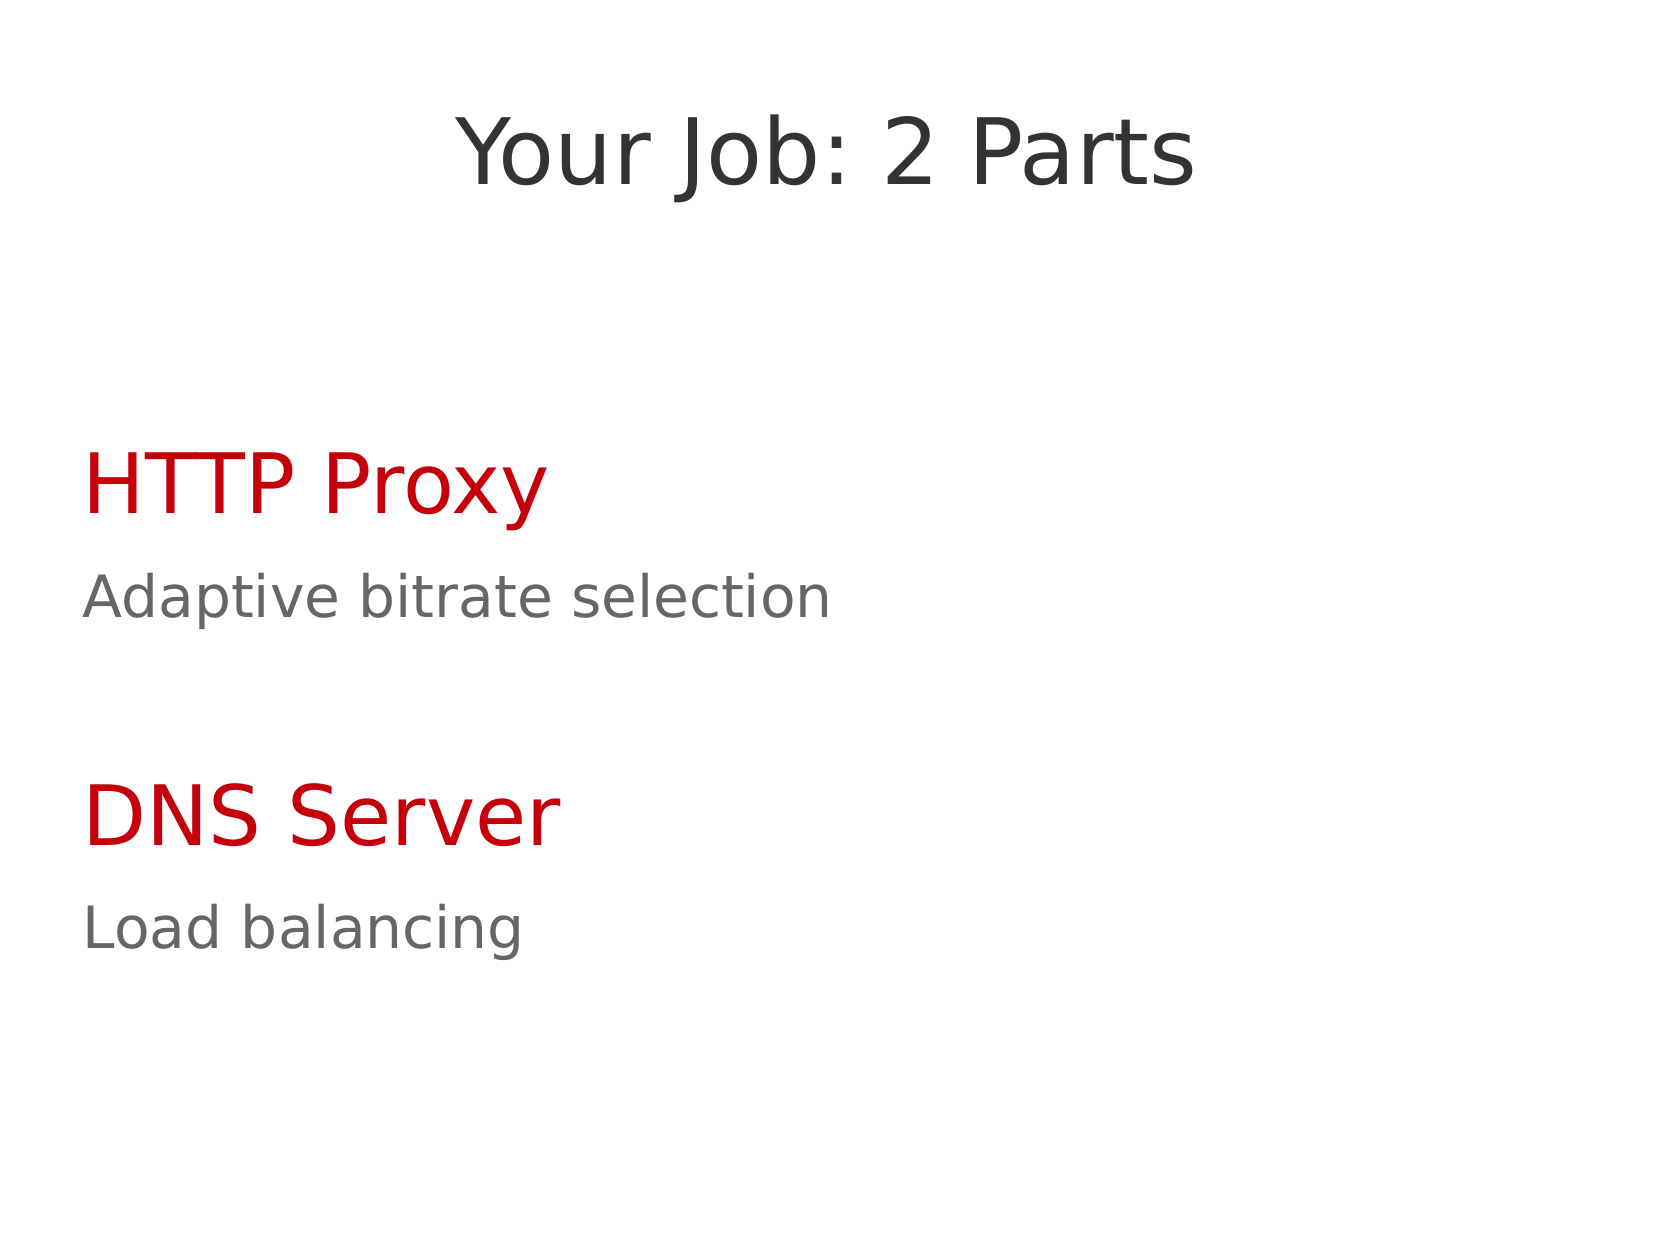

# Your Job: 2 Parts
HTTP Proxy
Adaptive bitrate selection
DNS Server
Load balancing